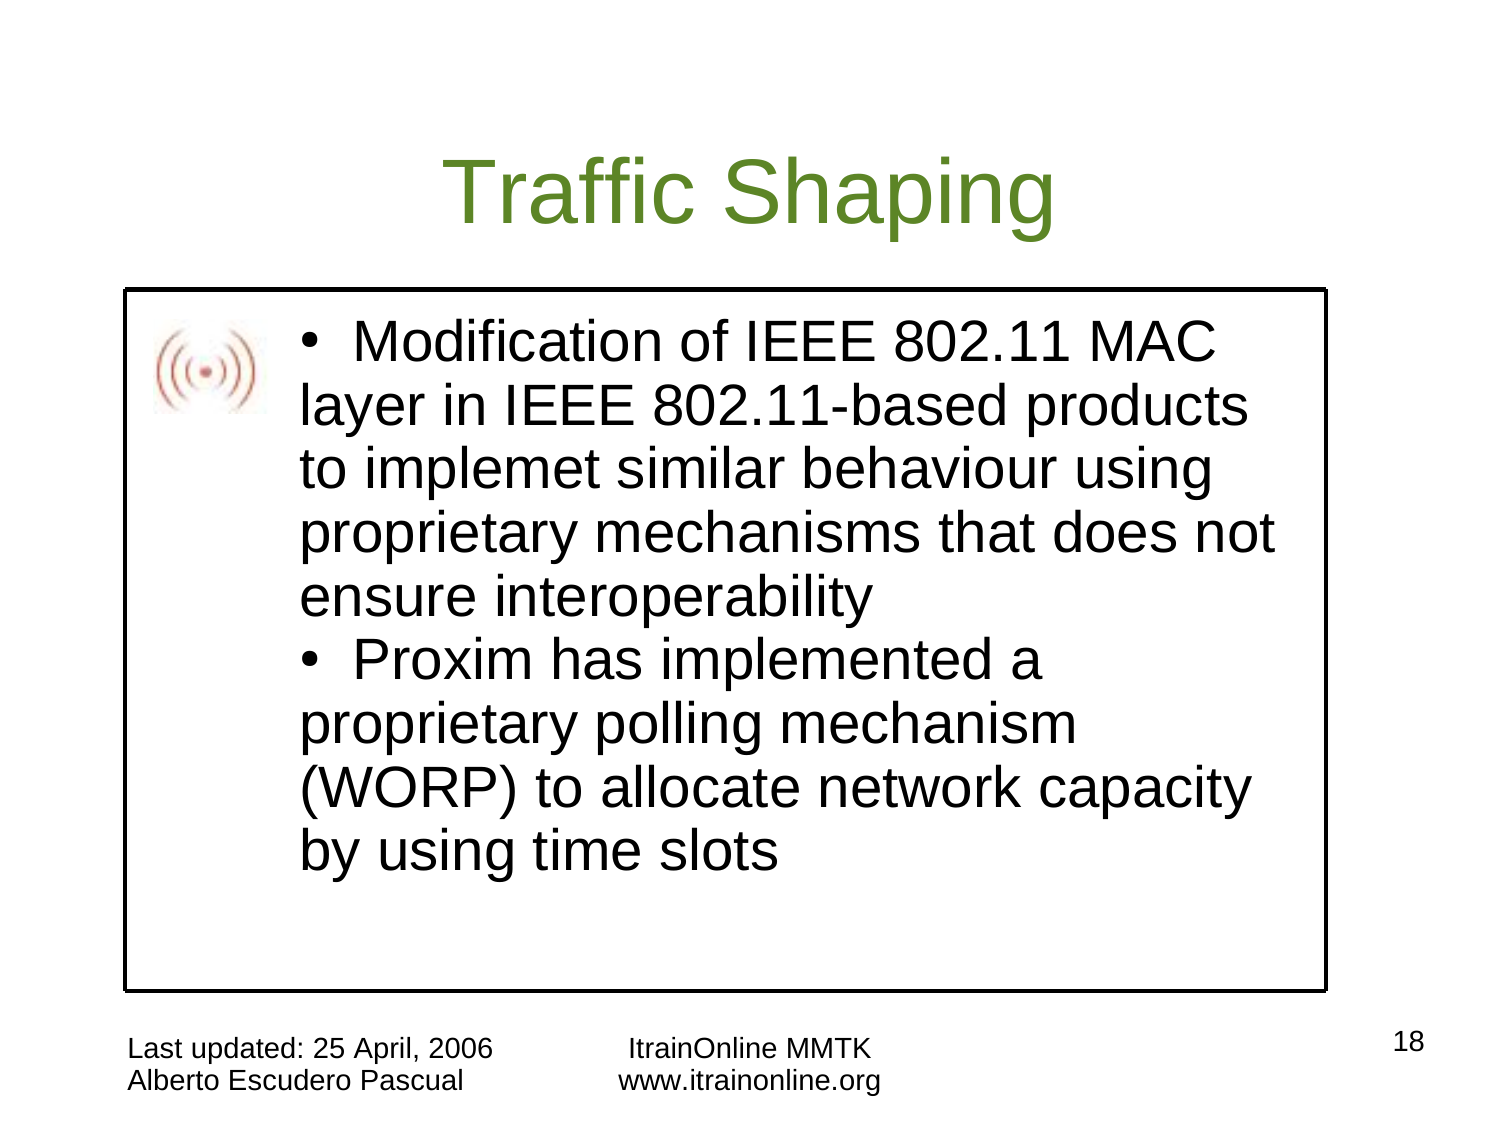

Traffic Shaping
 Modification of IEEE 802.11 MAC layer in IEEE 802.11-based products to implemet similar behaviour using proprietary mechanisms that does not ensure interoperability
 Proxim has implemented a proprietary polling mechanism (WORP) to allocate network capacity by using time slots
18